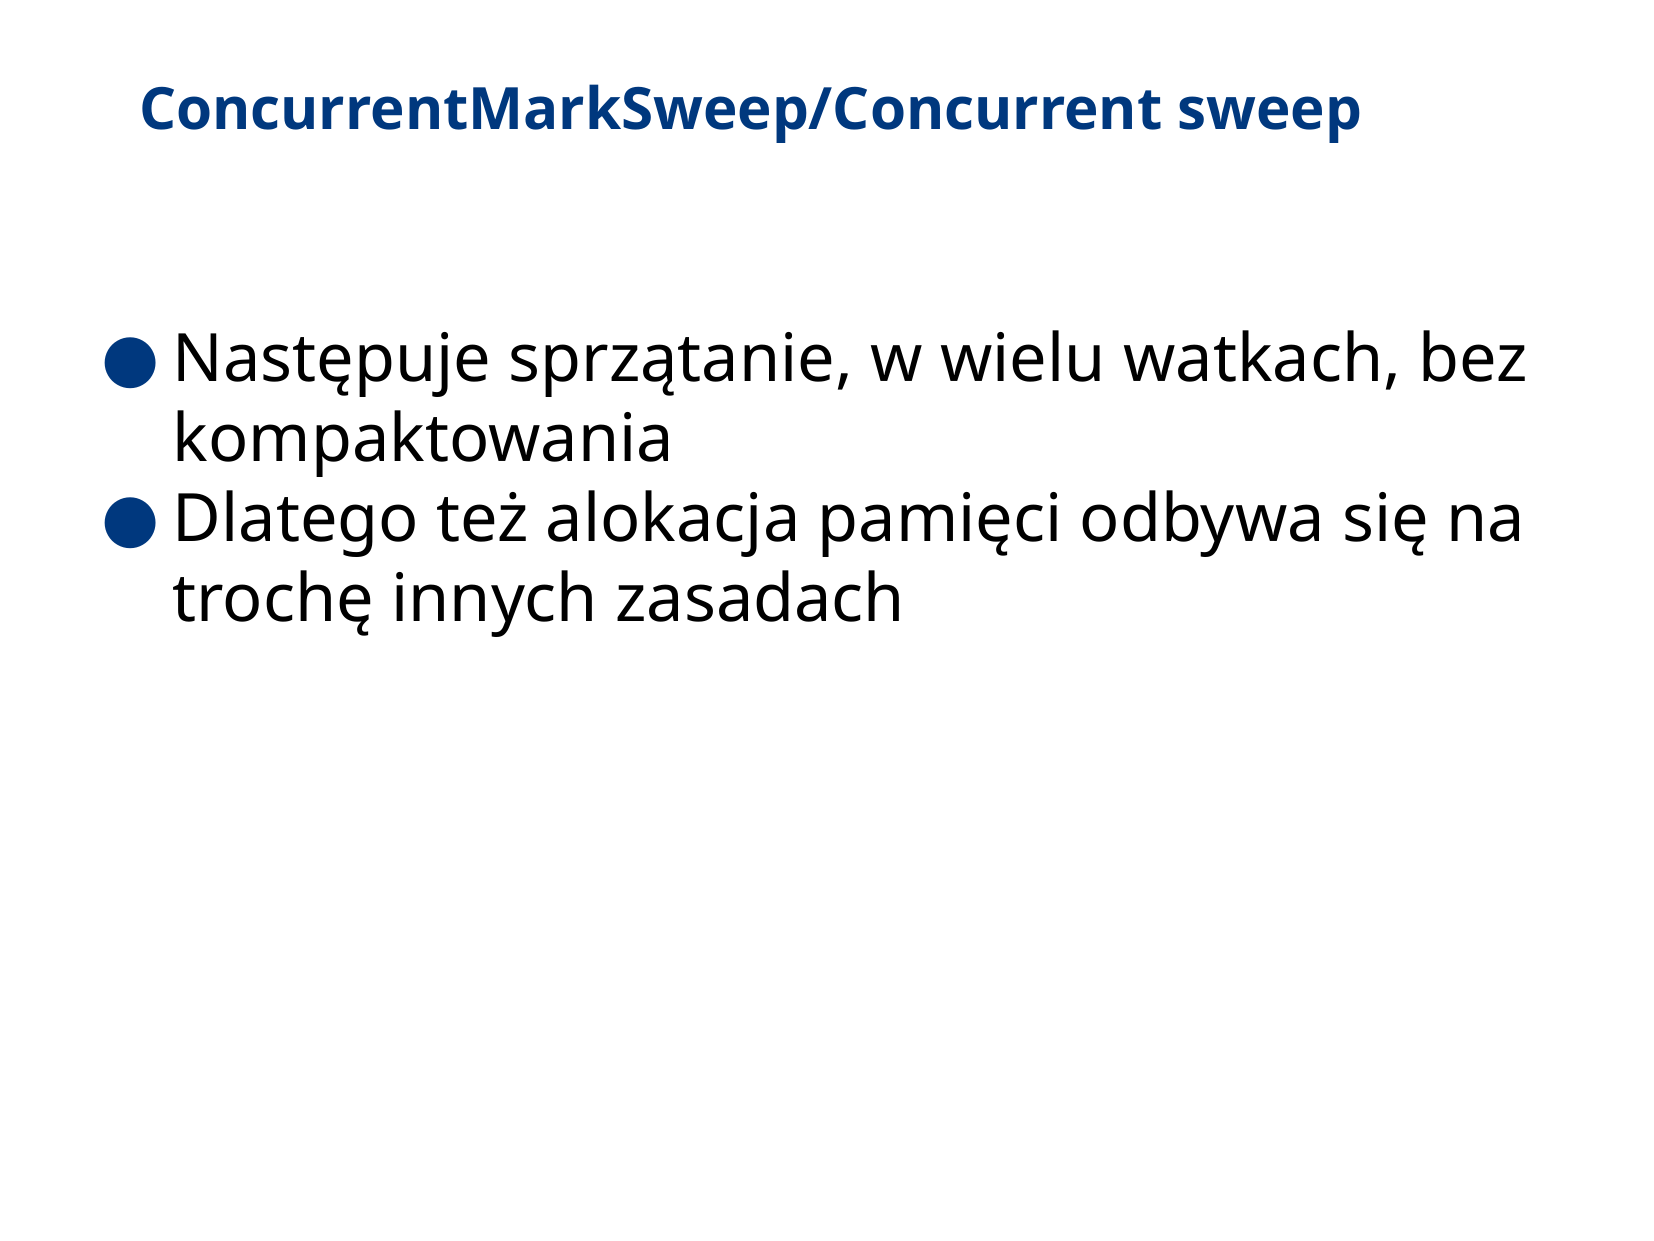

ConcurrentMarkSweep/Concurrent sweep
# Następuje sprzątanie, w wielu watkach, bez kompaktowania
Dlatego też alokacja pamięci odbywa się na trochę innych zasadach